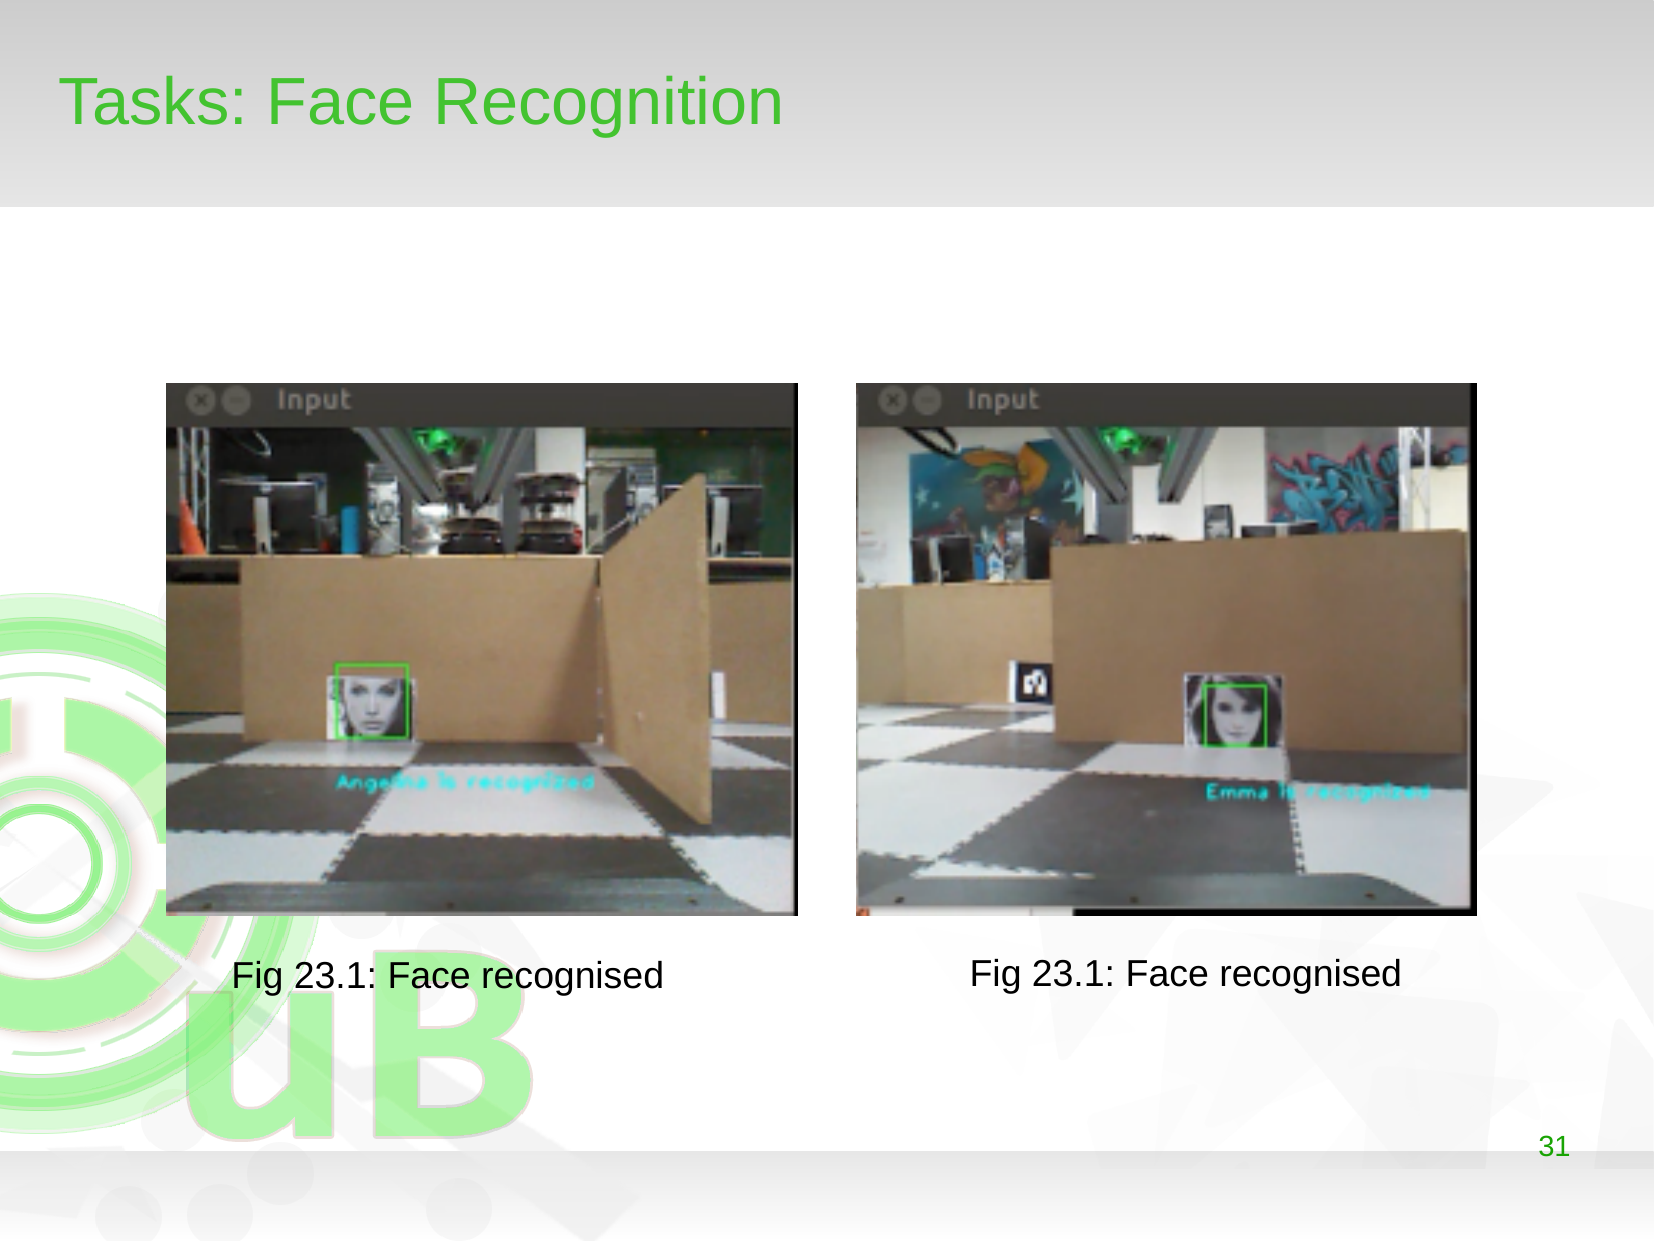

# Tasks: Face Recognition
Fig 23.1: Face recognised
Fig 23.1: Face recognised
31